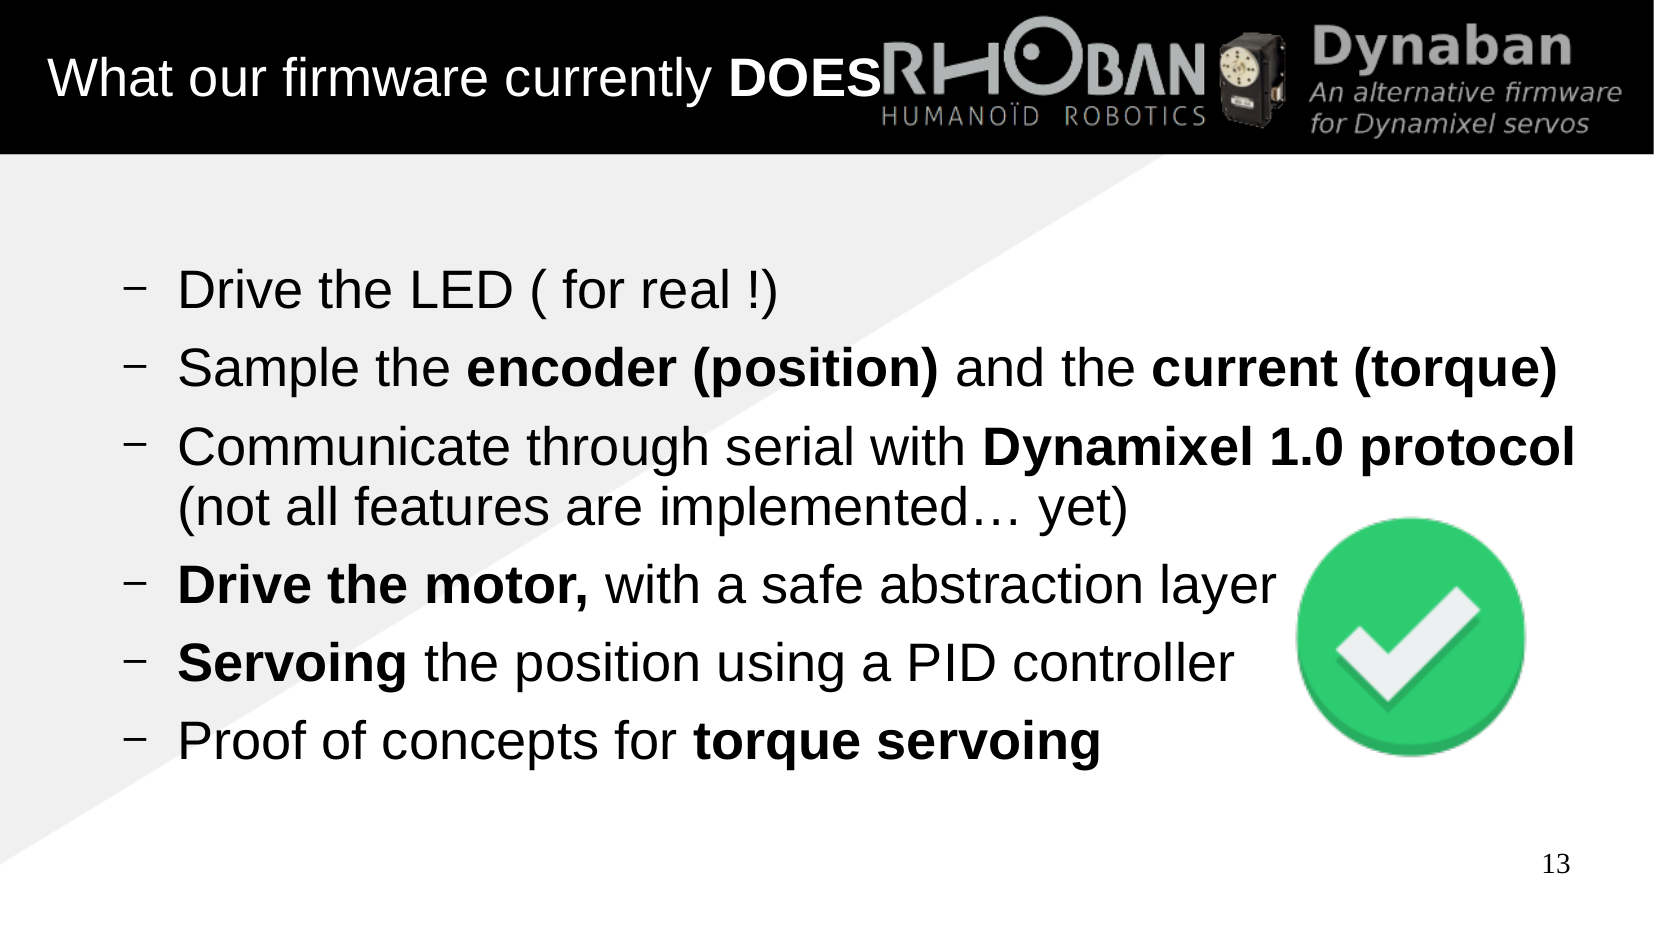

# What our firmware currently DOES
Drive the LED ( for real !)
Sample the encoder (position) and the current (torque)
Communicate through serial with Dynamixel 1.0 protocol (not all features are implemented… yet)
Drive the motor, with a safe abstraction layer
Servoing the position using a PID controller
Proof of concepts for torque servoing
13